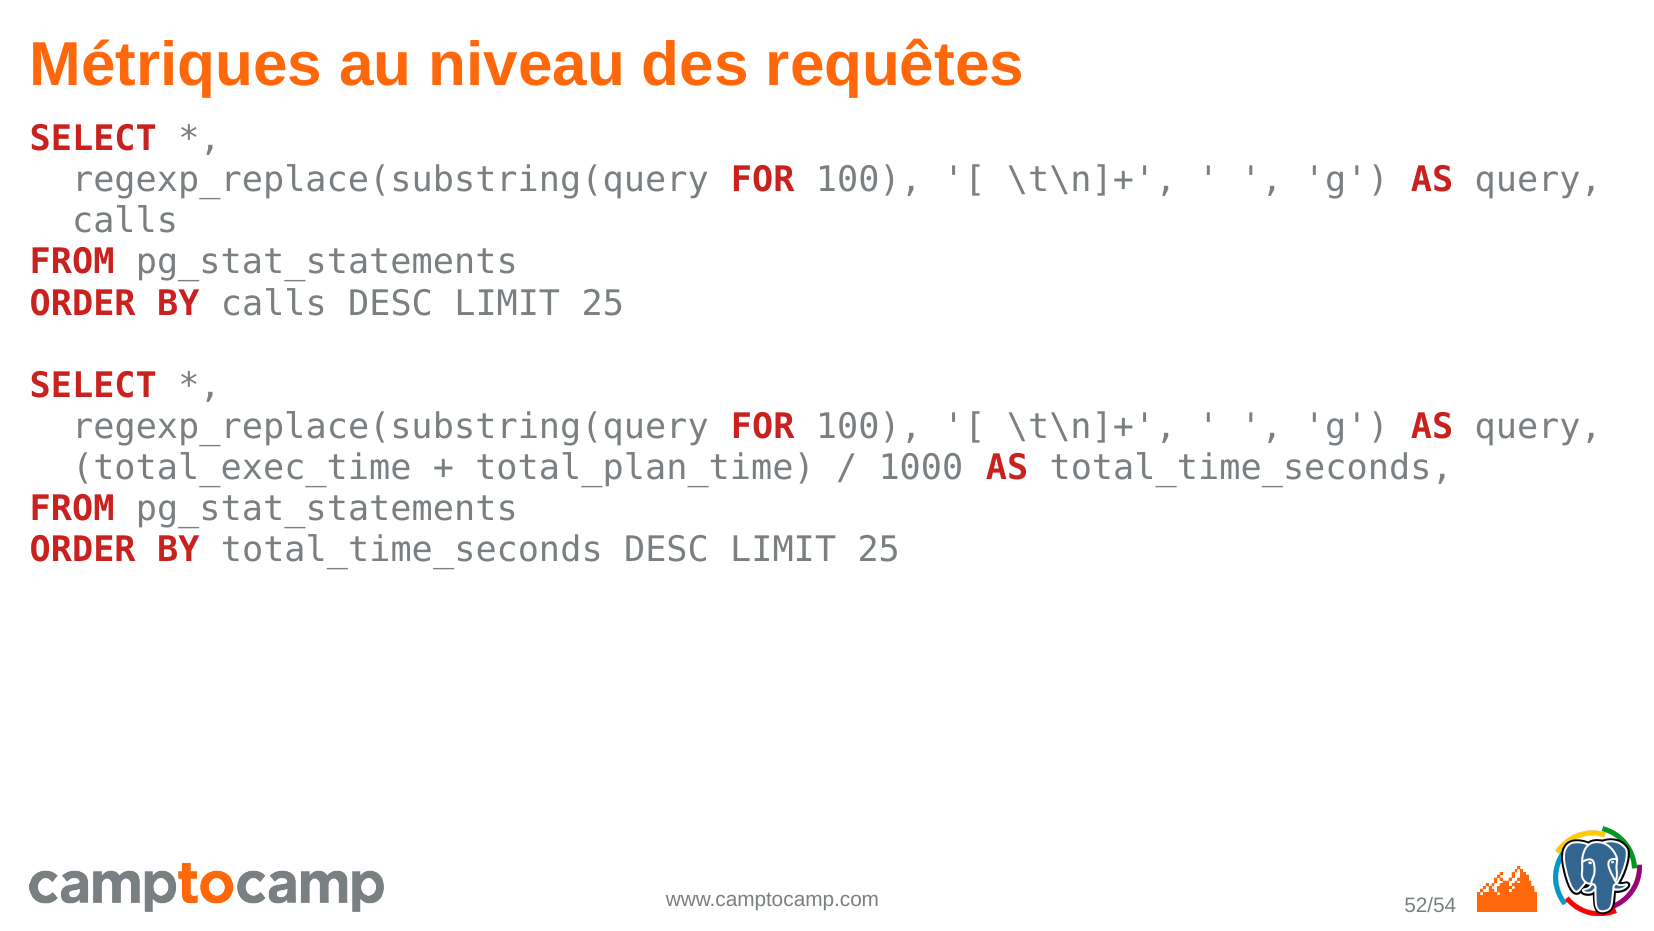

# Métriques au niveau des requêtes
SELECT *,
 regexp_replace(substring(query FOR 100), '[ \t\n]+', ' ', 'g') AS query,
 calls
FROM pg_stat_statements
ORDER BY calls DESC LIMIT 25
SELECT *,
 regexp_replace(substring(query FOR 100), '[ \t\n]+', ' ', 'g') AS query,
 (total_exec_time + total_plan_time) / 1000 AS total_time_seconds,
FROM pg_stat_statements
ORDER BY total_time_seconds DESC LIMIT 25